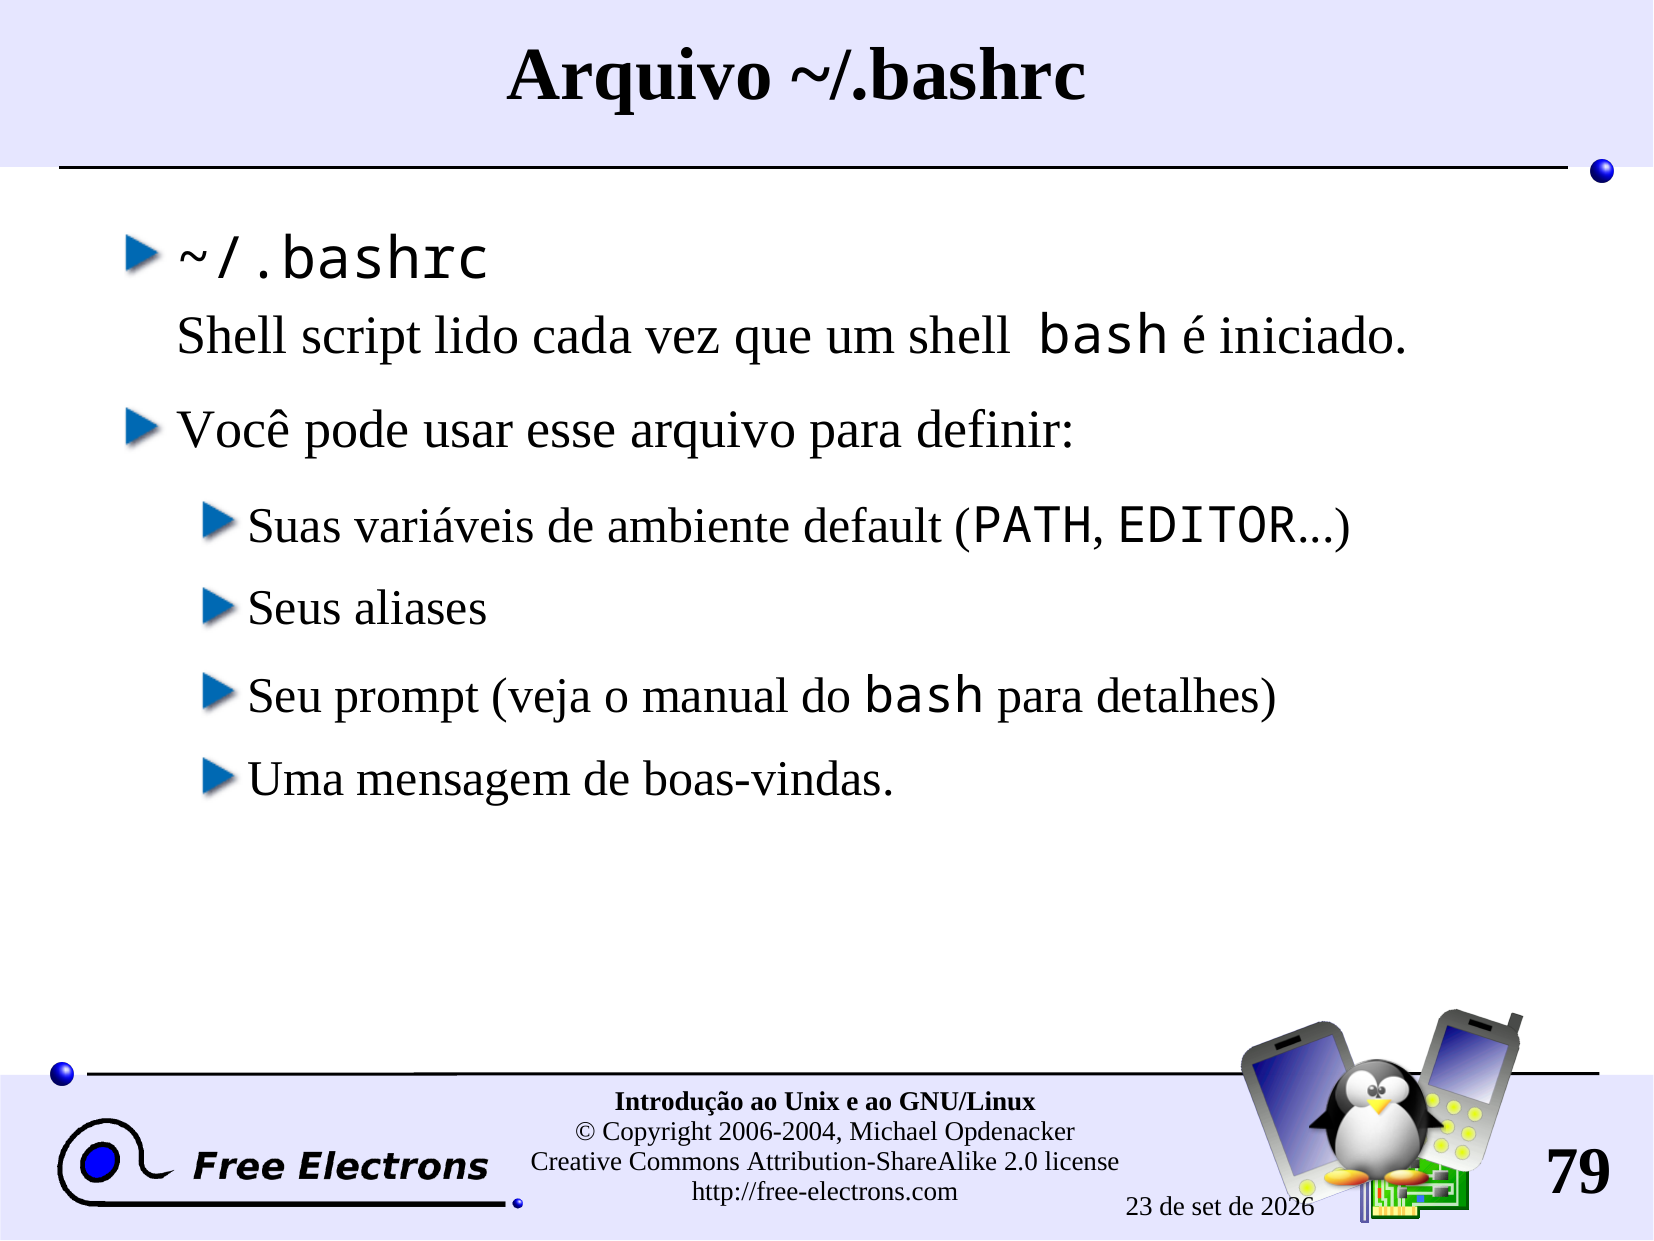

# Arquivo ~/.bashrc
~/.bashrc
Shell script lido cada vez que um shell bash é iniciado.
Você pode usar esse arquivo para definir:
Suas variáveis de ambiente default (PATH, EDITOR...)
Seus aliases
Seu prompt (veja o manual do bash para detalhes)
Uma mensagem de boas-vindas.